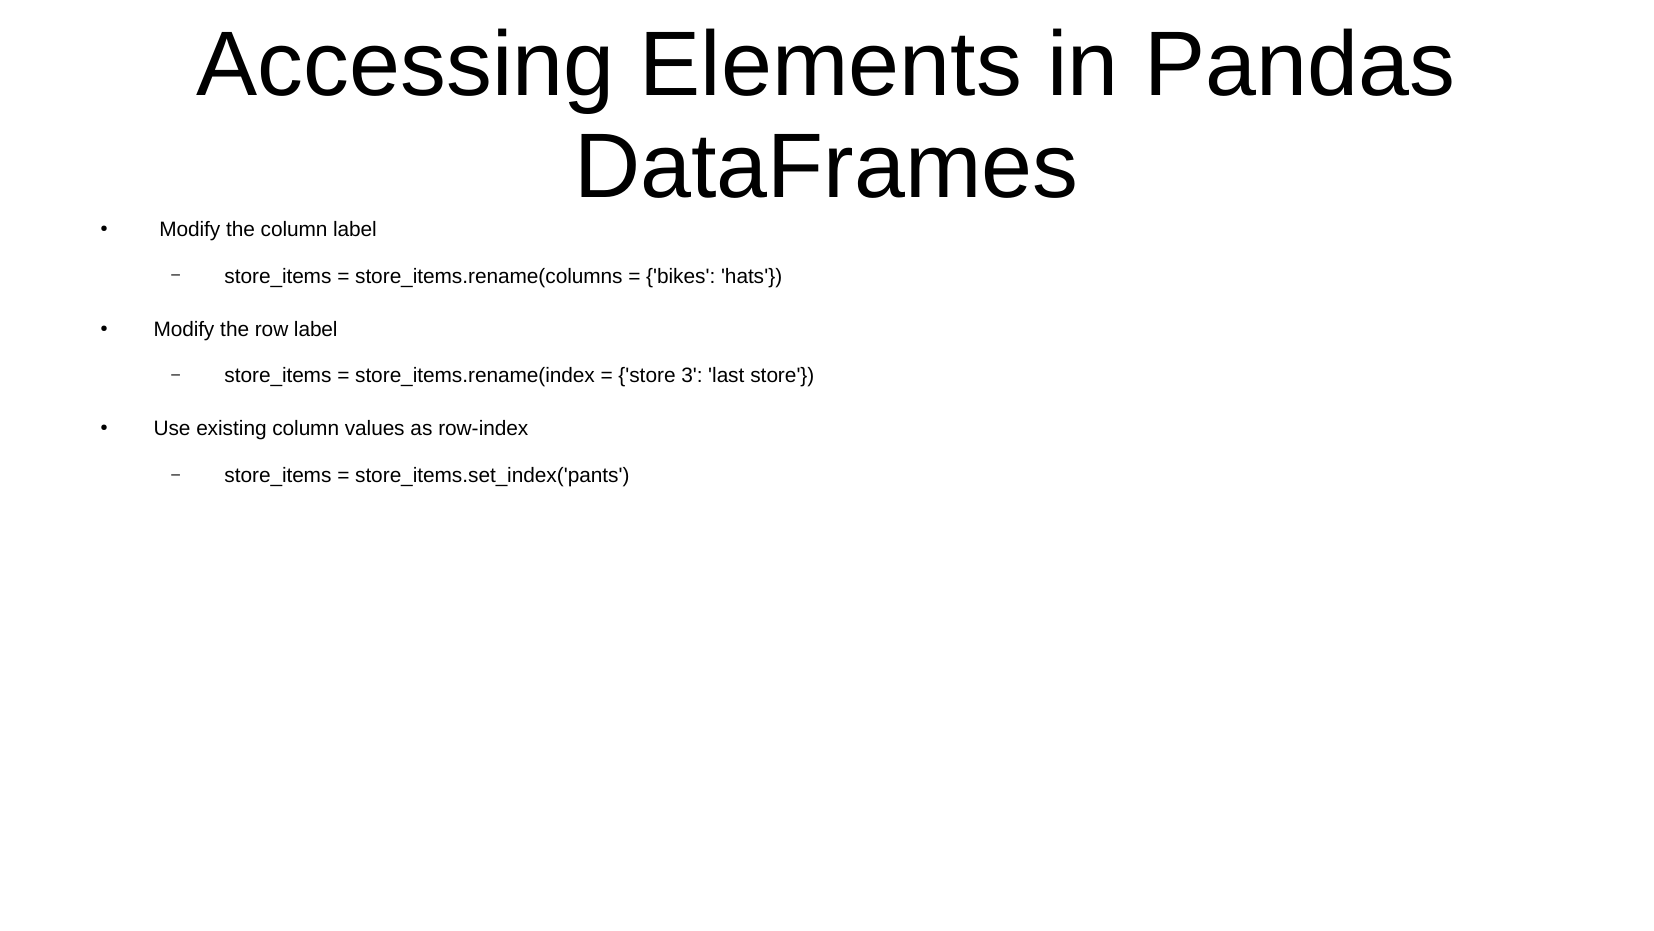

# Accessing Elements in Pandas DataFrames
 Modify the column label
store_items = store_items.rename(columns = {'bikes': 'hats'})
Modify the row label
store_items = store_items.rename(index = {'store 3': 'last store'})
Use existing column values as row-index
store_items = store_items.set_index('pants')